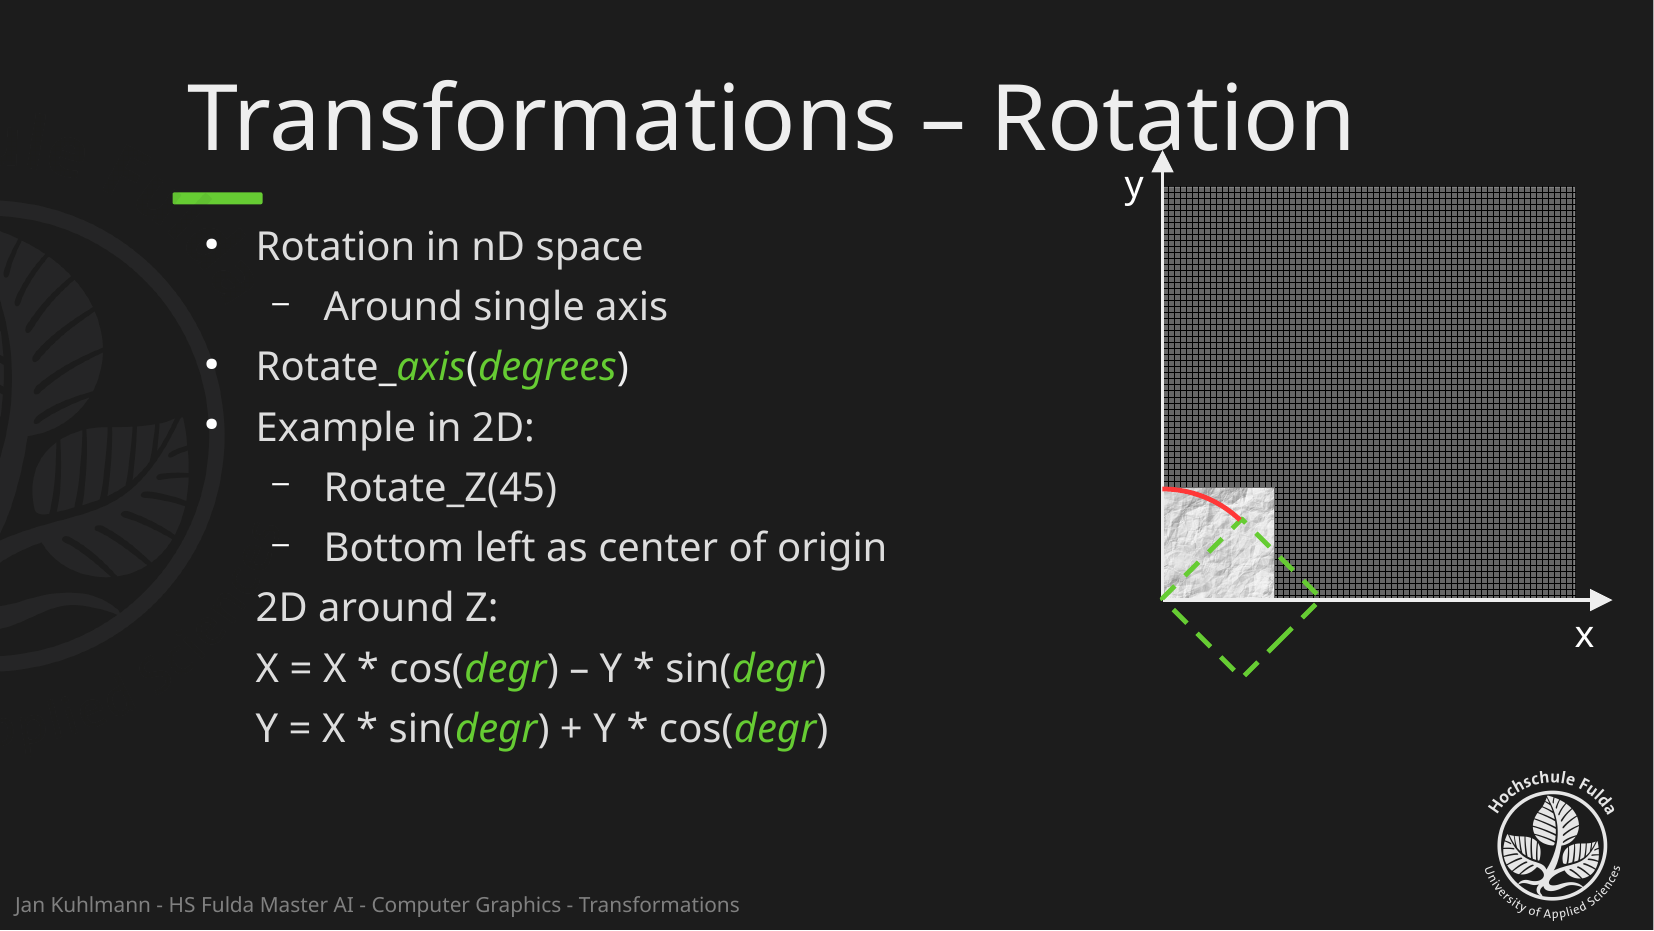

# Transformations – Rotation
y
Rotation in nD space
Around single axis
Rotate_axis(degrees)
Example in 2D:
Rotate_Z(45)
Bottom left as center of origin
2D around Z:
X = X * cos(degr) – Y * sin(degr)
Y = X * sin(degr) + Y * cos(degr)
x
Jan Kuhlmann - HS Fulda Master AI - Computer Graphics - Transformations